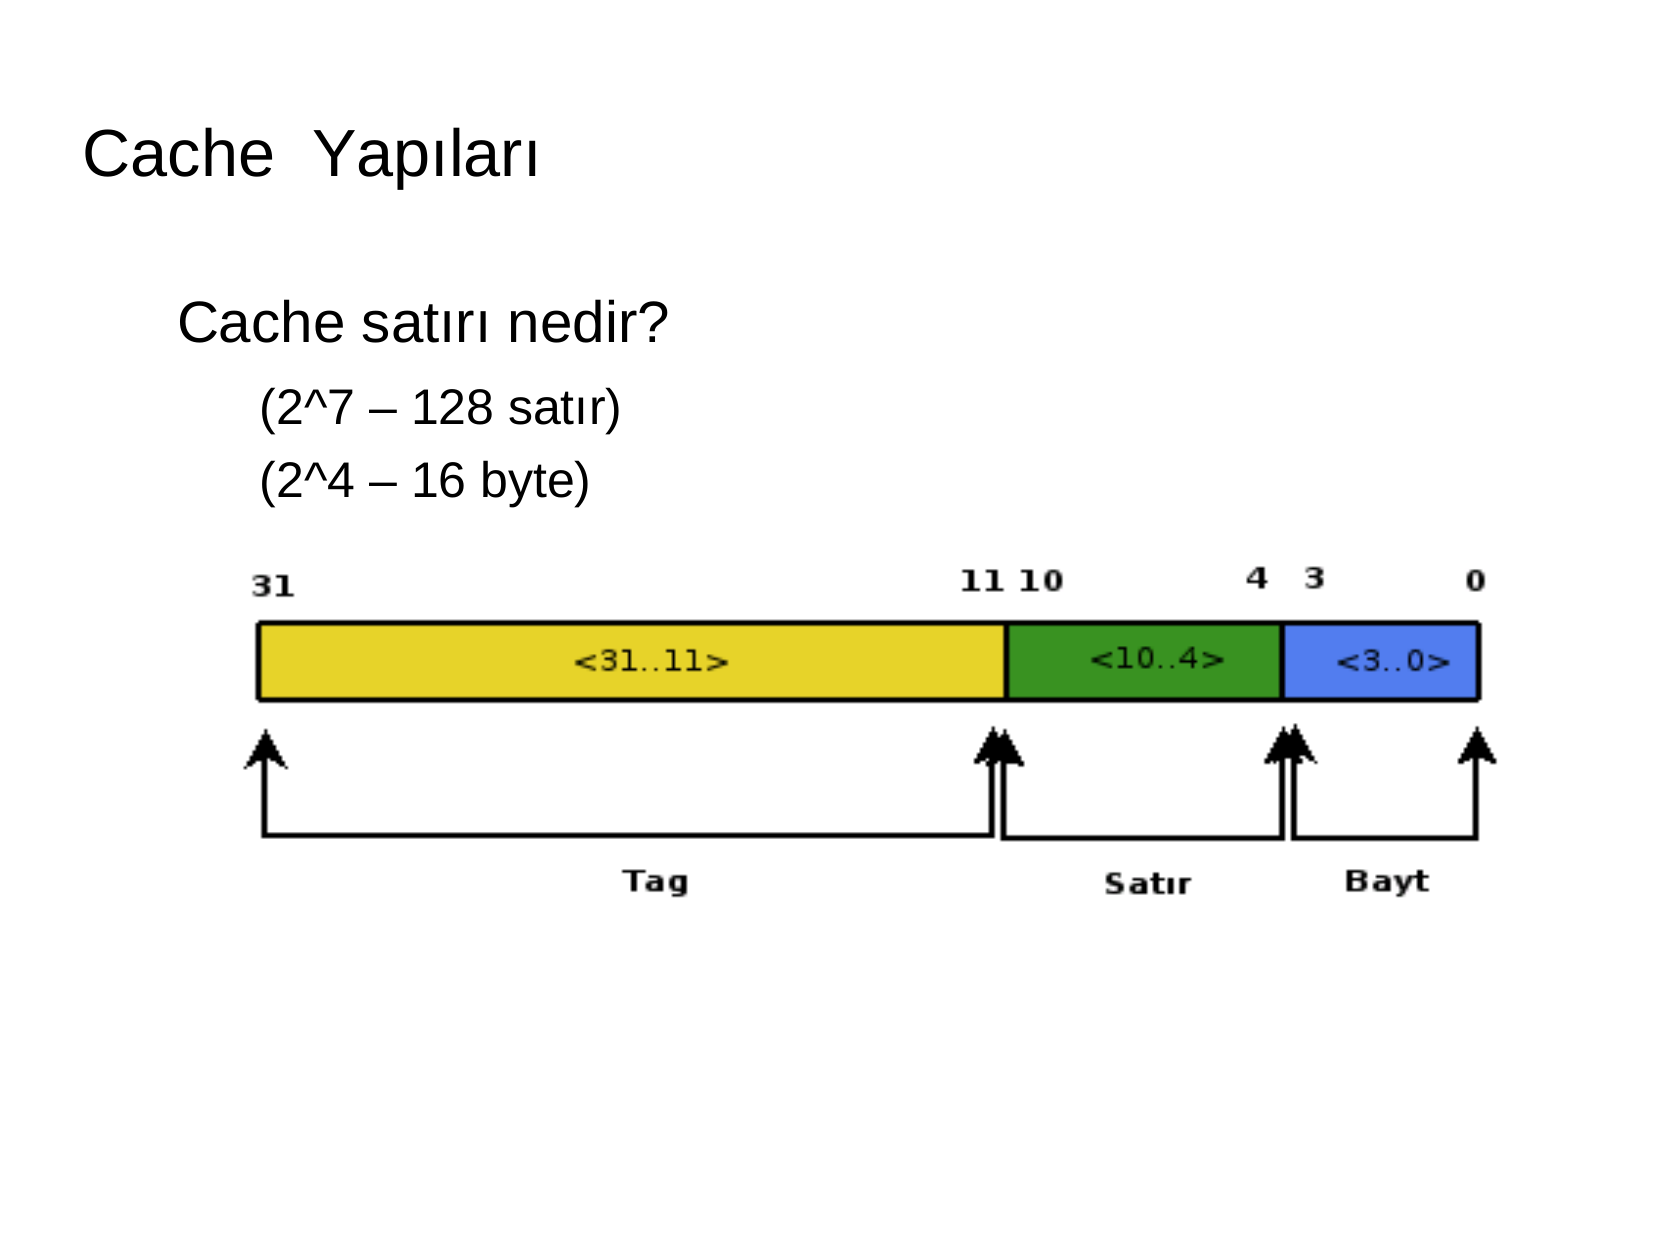

# Cache Yapıları
Cache satırı nedir?
(2^7 – 128 satır)
(2^4 – 16 byte)